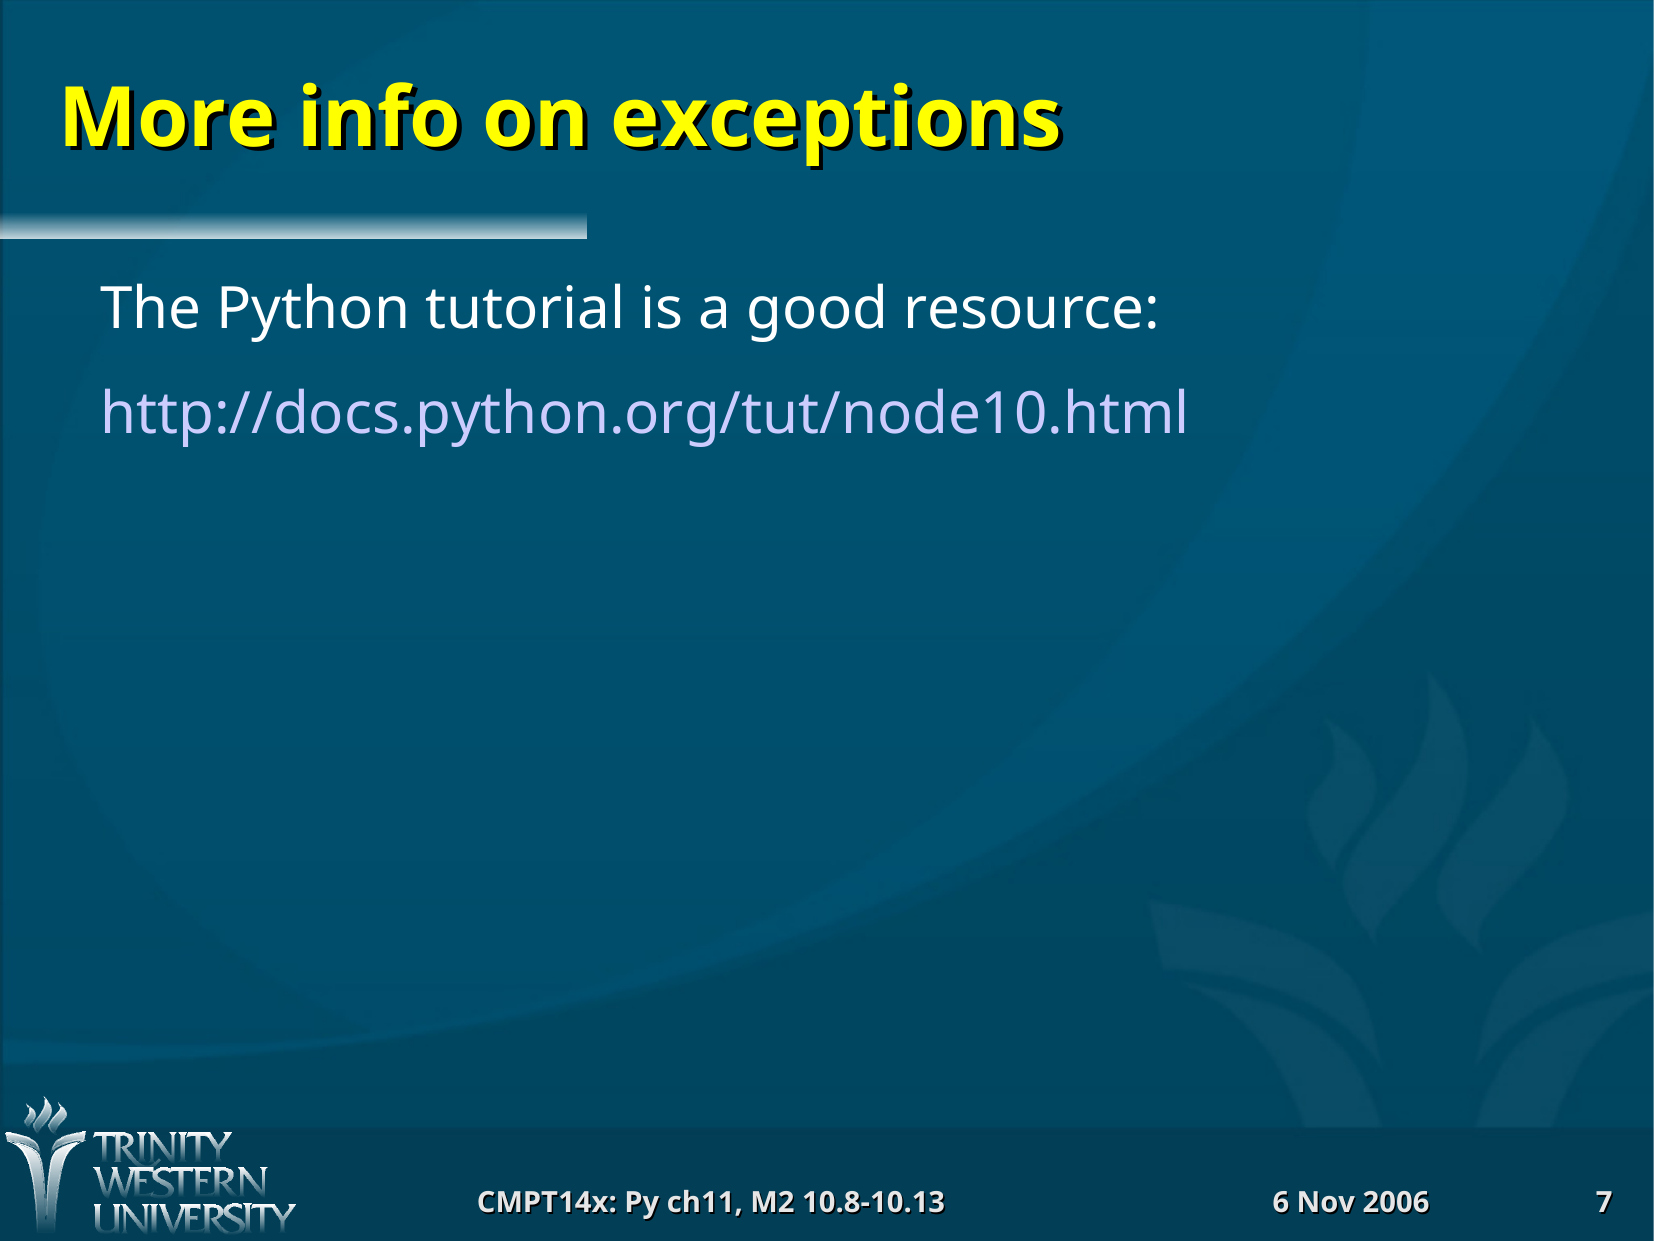

# More info on exceptions
The Python tutorial is a good resource:
http://docs.python.org/tut/node10.html
CMPT14x: Py ch11, M2 10.8-10.13
6 Nov 2006
7